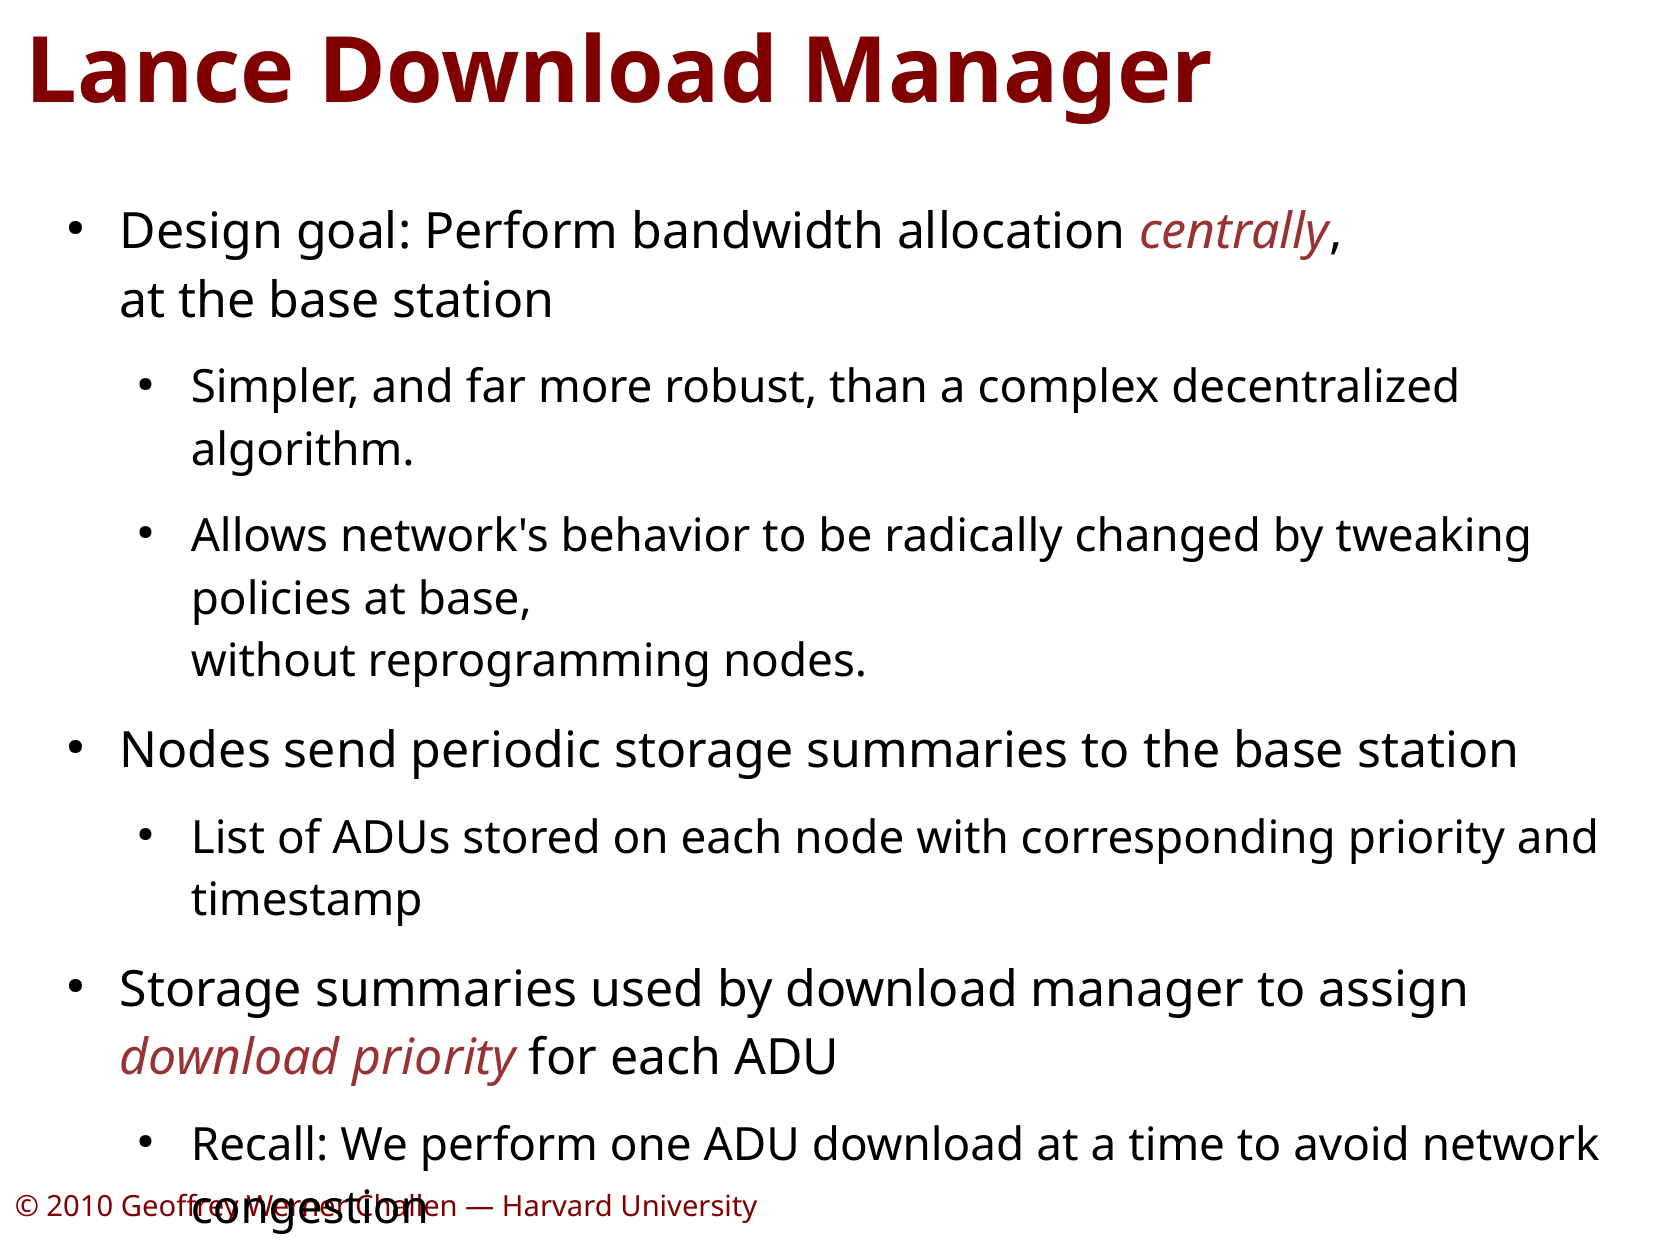

# Lance Download Manager
Design goal: Perform bandwidth allocation centrally,
at the base station
Simpler, and far more robust, than a complex decentralized algorithm.
Allows network's behavior to be radically changed by tweaking policies at base,
without reprogramming nodes.
Nodes send periodic storage summaries to the base station
List of ADUs stored on each node with corresponding priority and timestamp
Storage summaries used by download manager to assign
download priority for each ADU
Recall: We perform one ADU download at a time to avoid network congestion